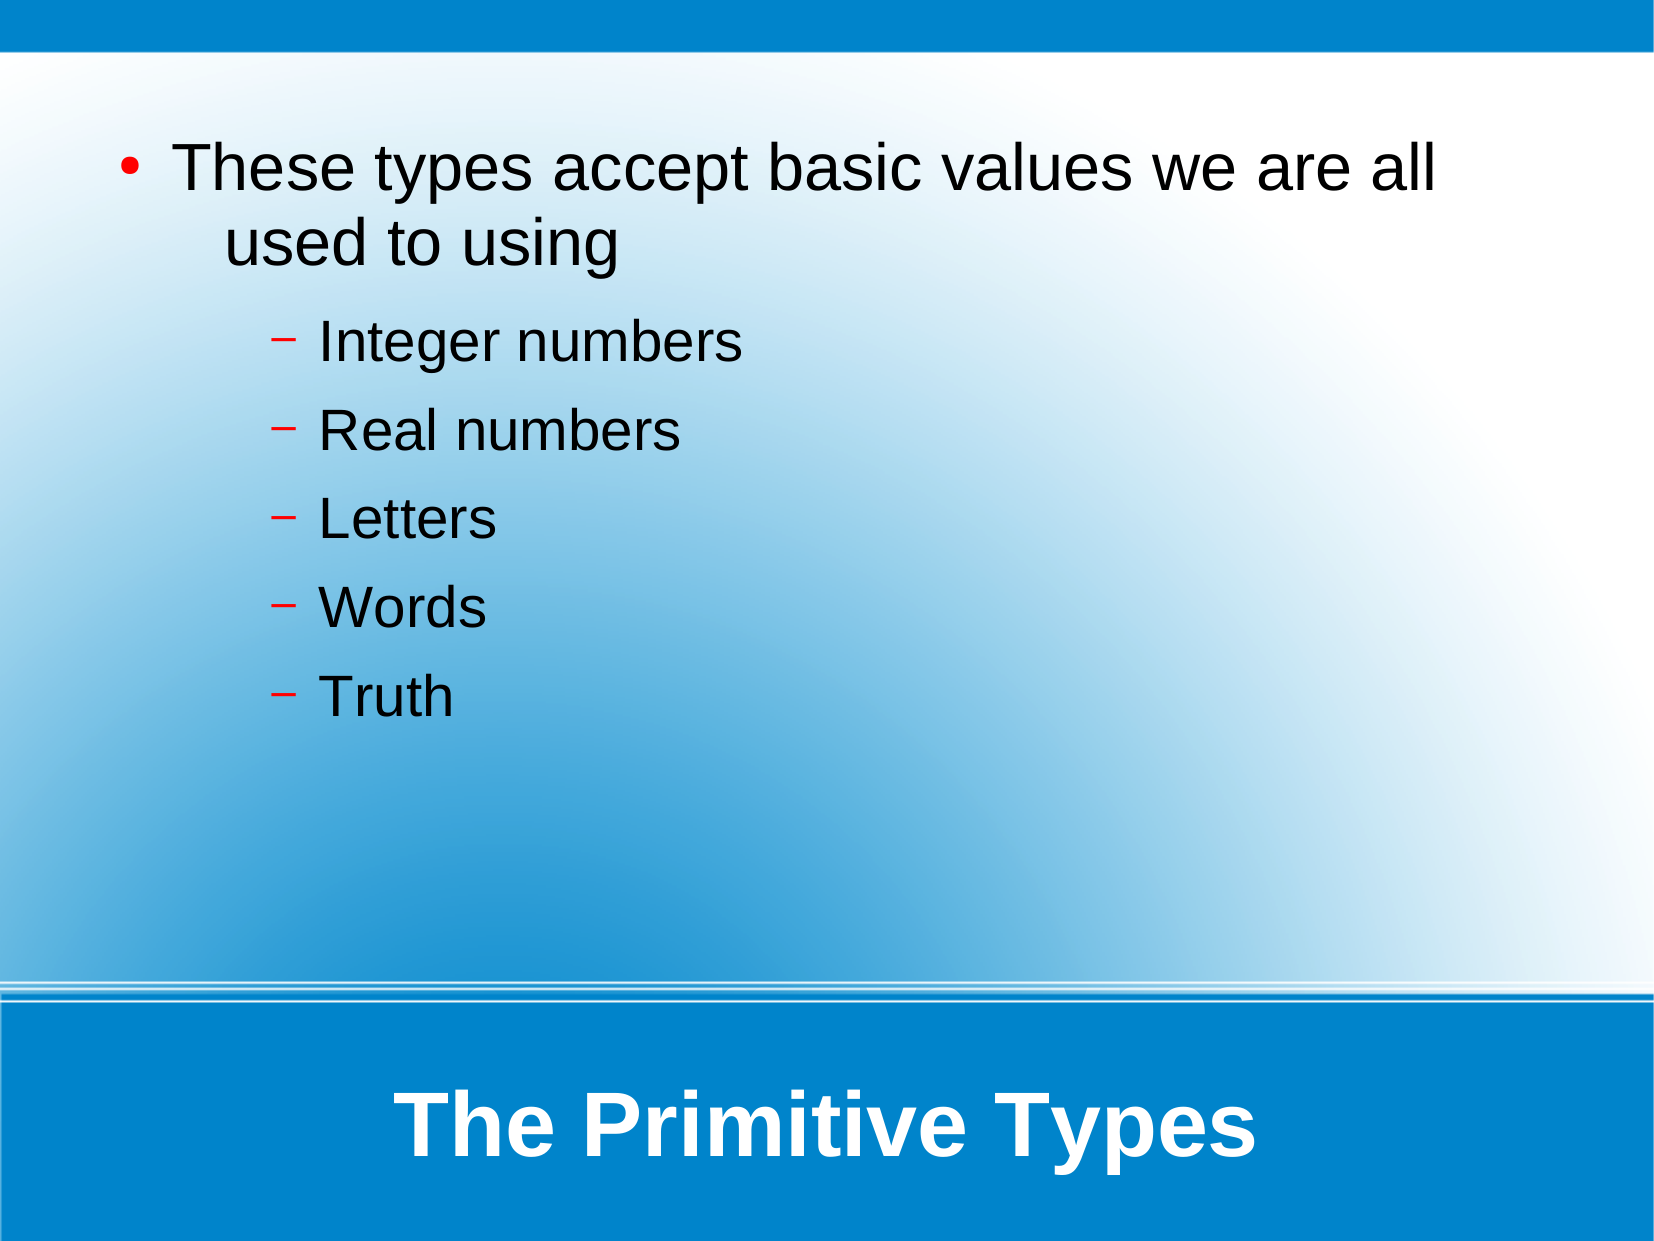

These types accept basic values we are all used to using
Integer numbers
Real numbers
Letters
Words
Truth
# The Primitive Types